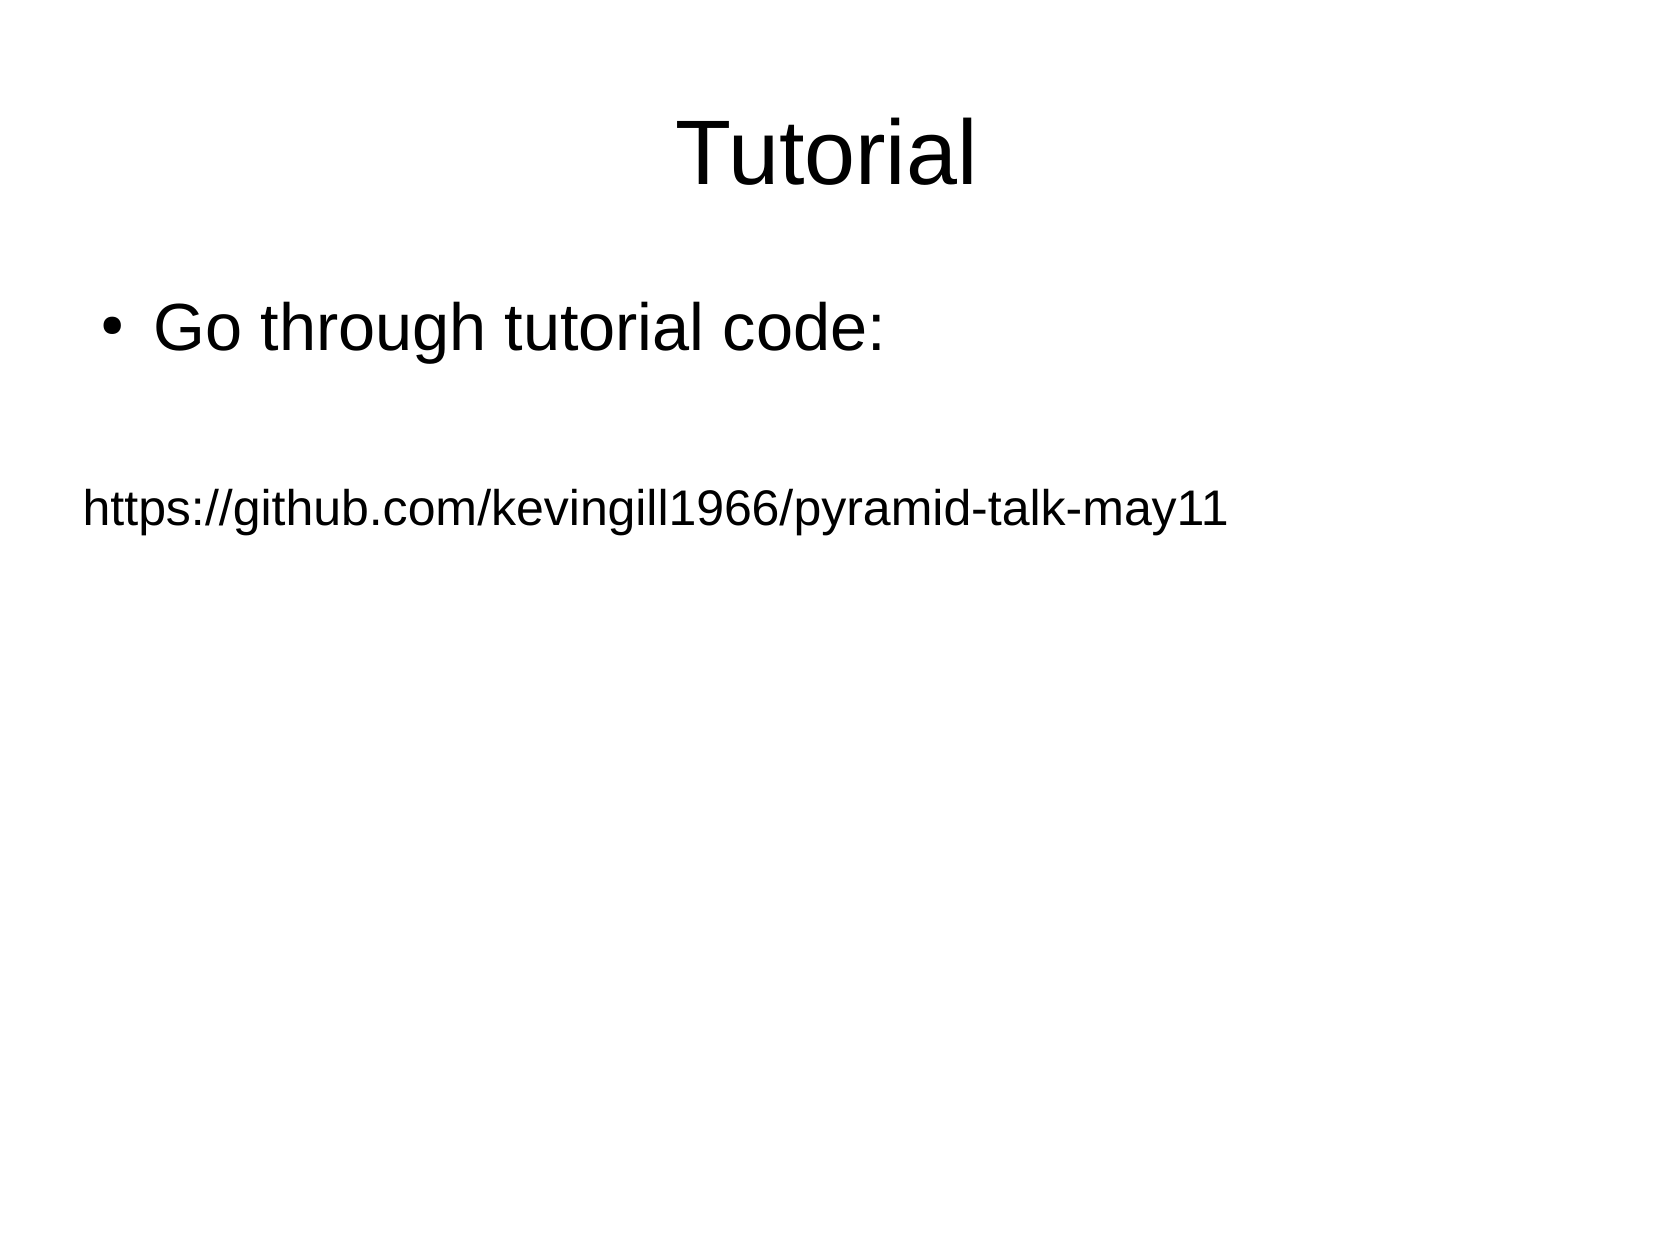

# Tutorial
Go through tutorial code:
https://github.com/kevingill1966/pyramid-talk-may11